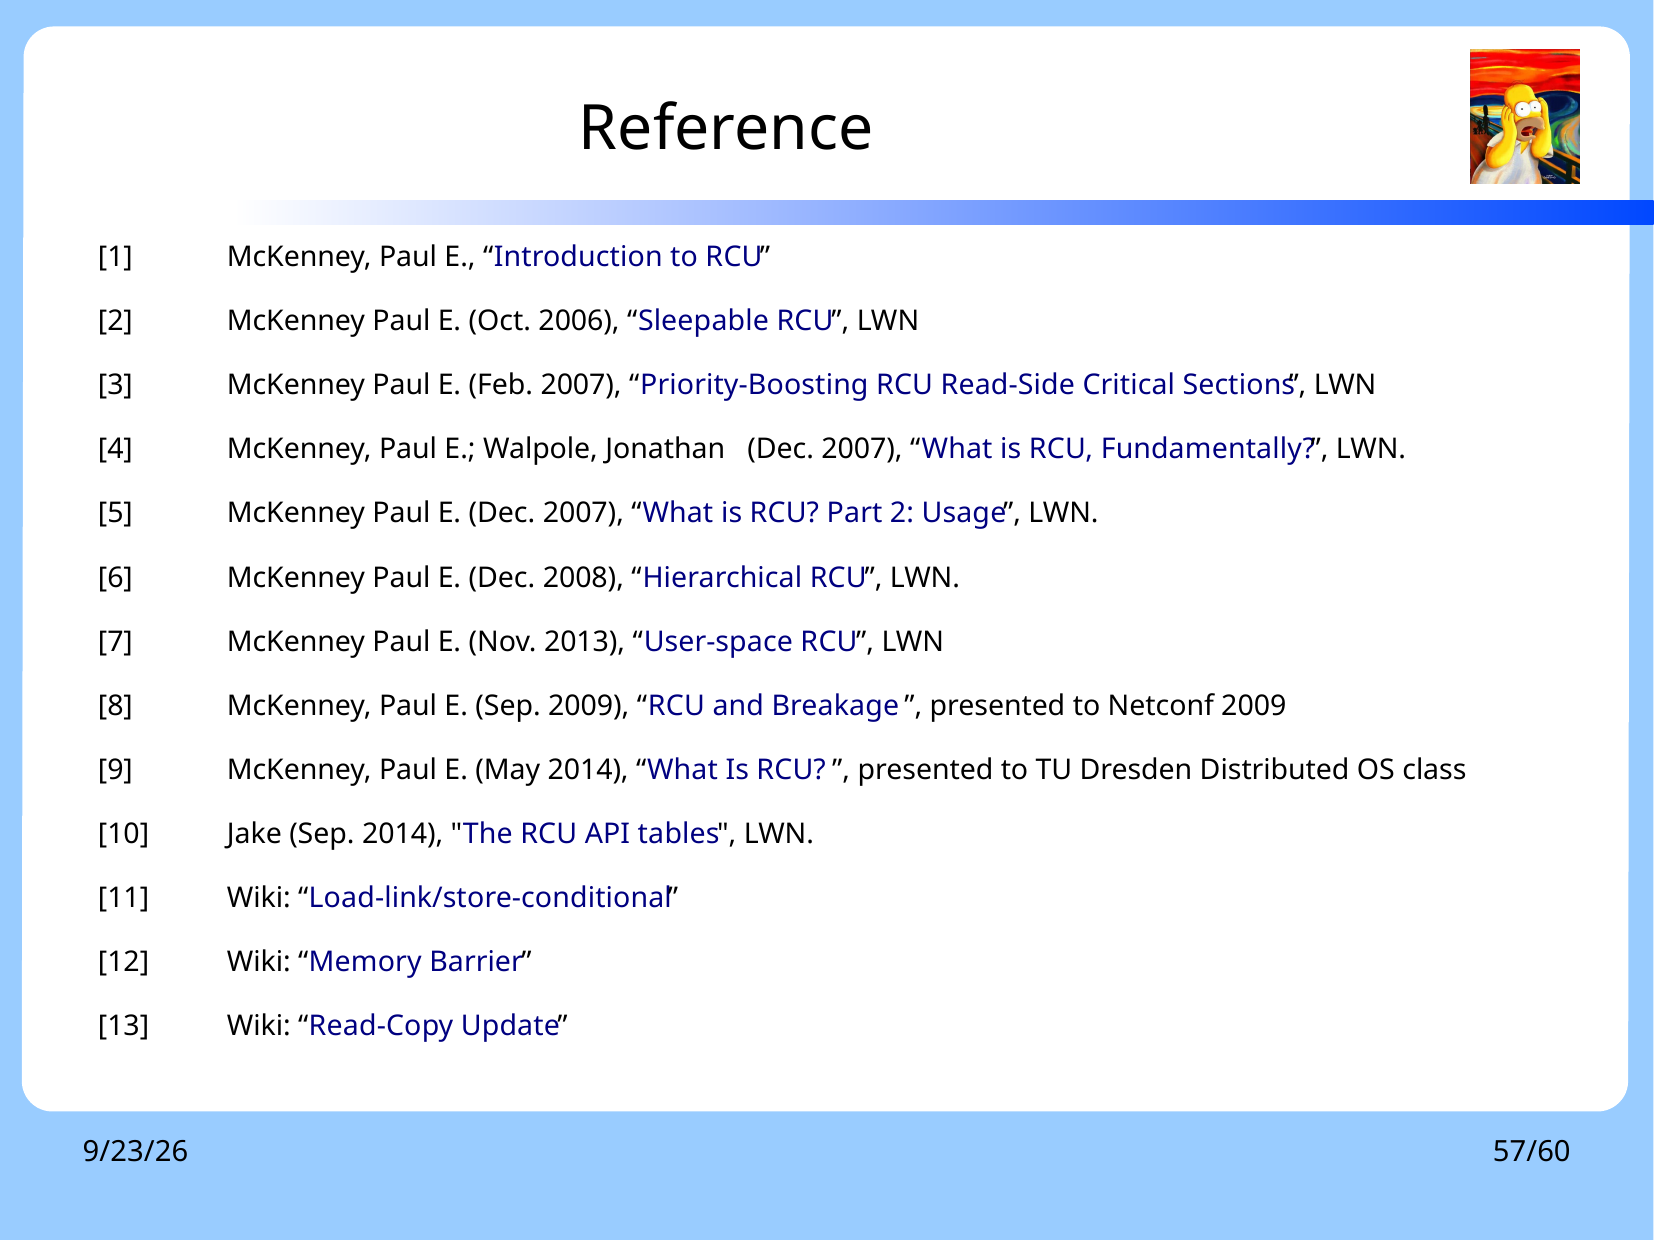

# Reference
McKenney, Paul E., “Introduction to RCU”
McKenney Paul E. (Oct. 2006), “Sleepable RCU”, LWN
McKenney Paul E. (Feb. 2007), “Priority-Boosting RCU Read-Side Critical Sections”, LWN
McKenney, Paul E.; Walpole, Jonathan (Dec. 2007), “What is RCU, Fundamentally?”, LWN.
McKenney Paul E. (Dec. 2007), “What is RCU? Part 2: Usage”, LWN.
McKenney Paul E. (Dec. 2008), “Hierarchical RCU”, LWN.
McKenney Paul E. (Nov. 2013), “User-space RCU”, LWN
McKenney, Paul E. (Sep. 2009), “RCU and Breakage ”, presented to Netconf 2009
McKenney, Paul E. (May 2014), “What Is RCU? ”, presented to TU Dresden Distributed OS class
Jake (Sep. 2014), "The RCU API tables", LWN.
Wiki: “Load-link/store-conditional”
Wiki: “Memory Barrier”
Wiki: “Read-Copy Update”
57